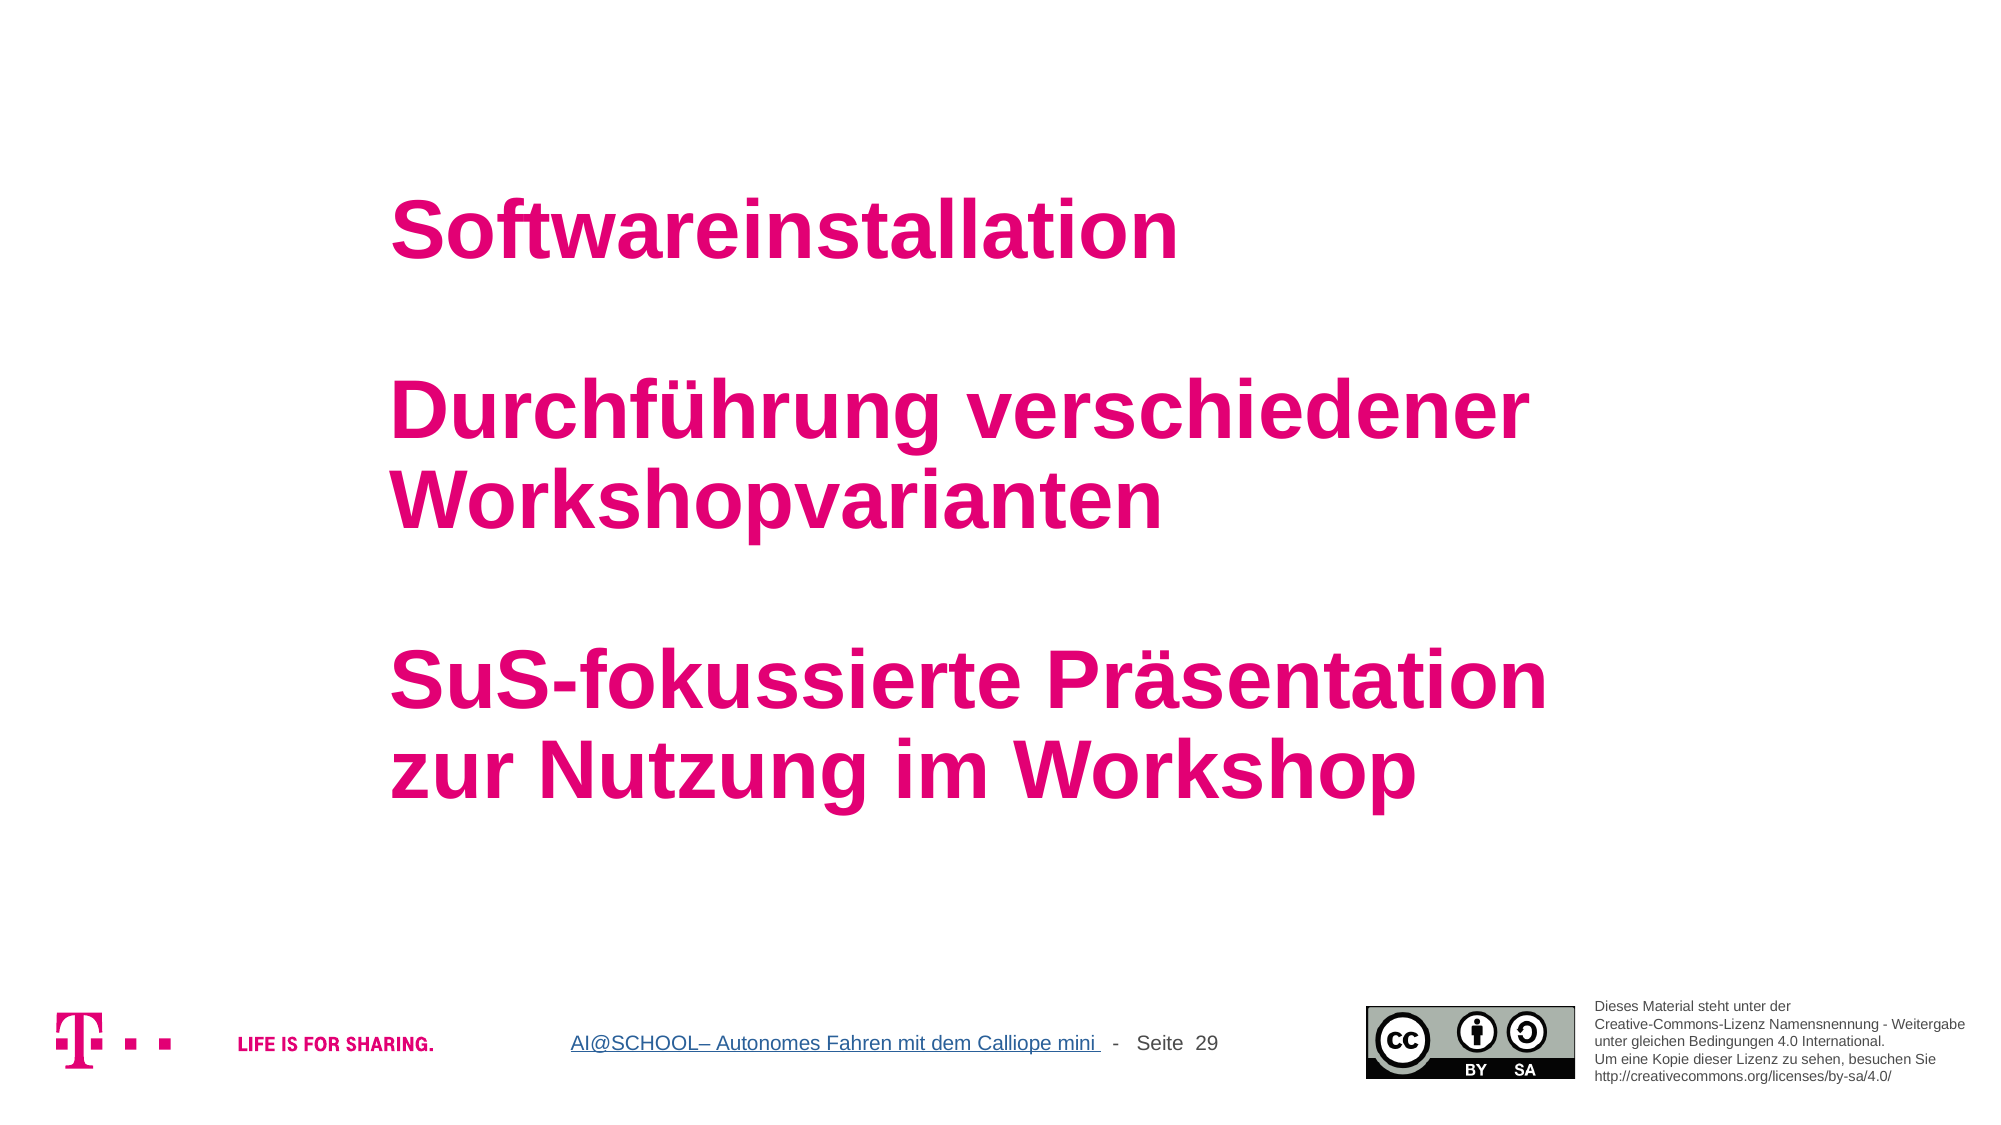

# Softwareinstallation Durchführung verschiedener Workshopvarianten SuS-fokussierte Präsentation zur Nutzung im Workshop